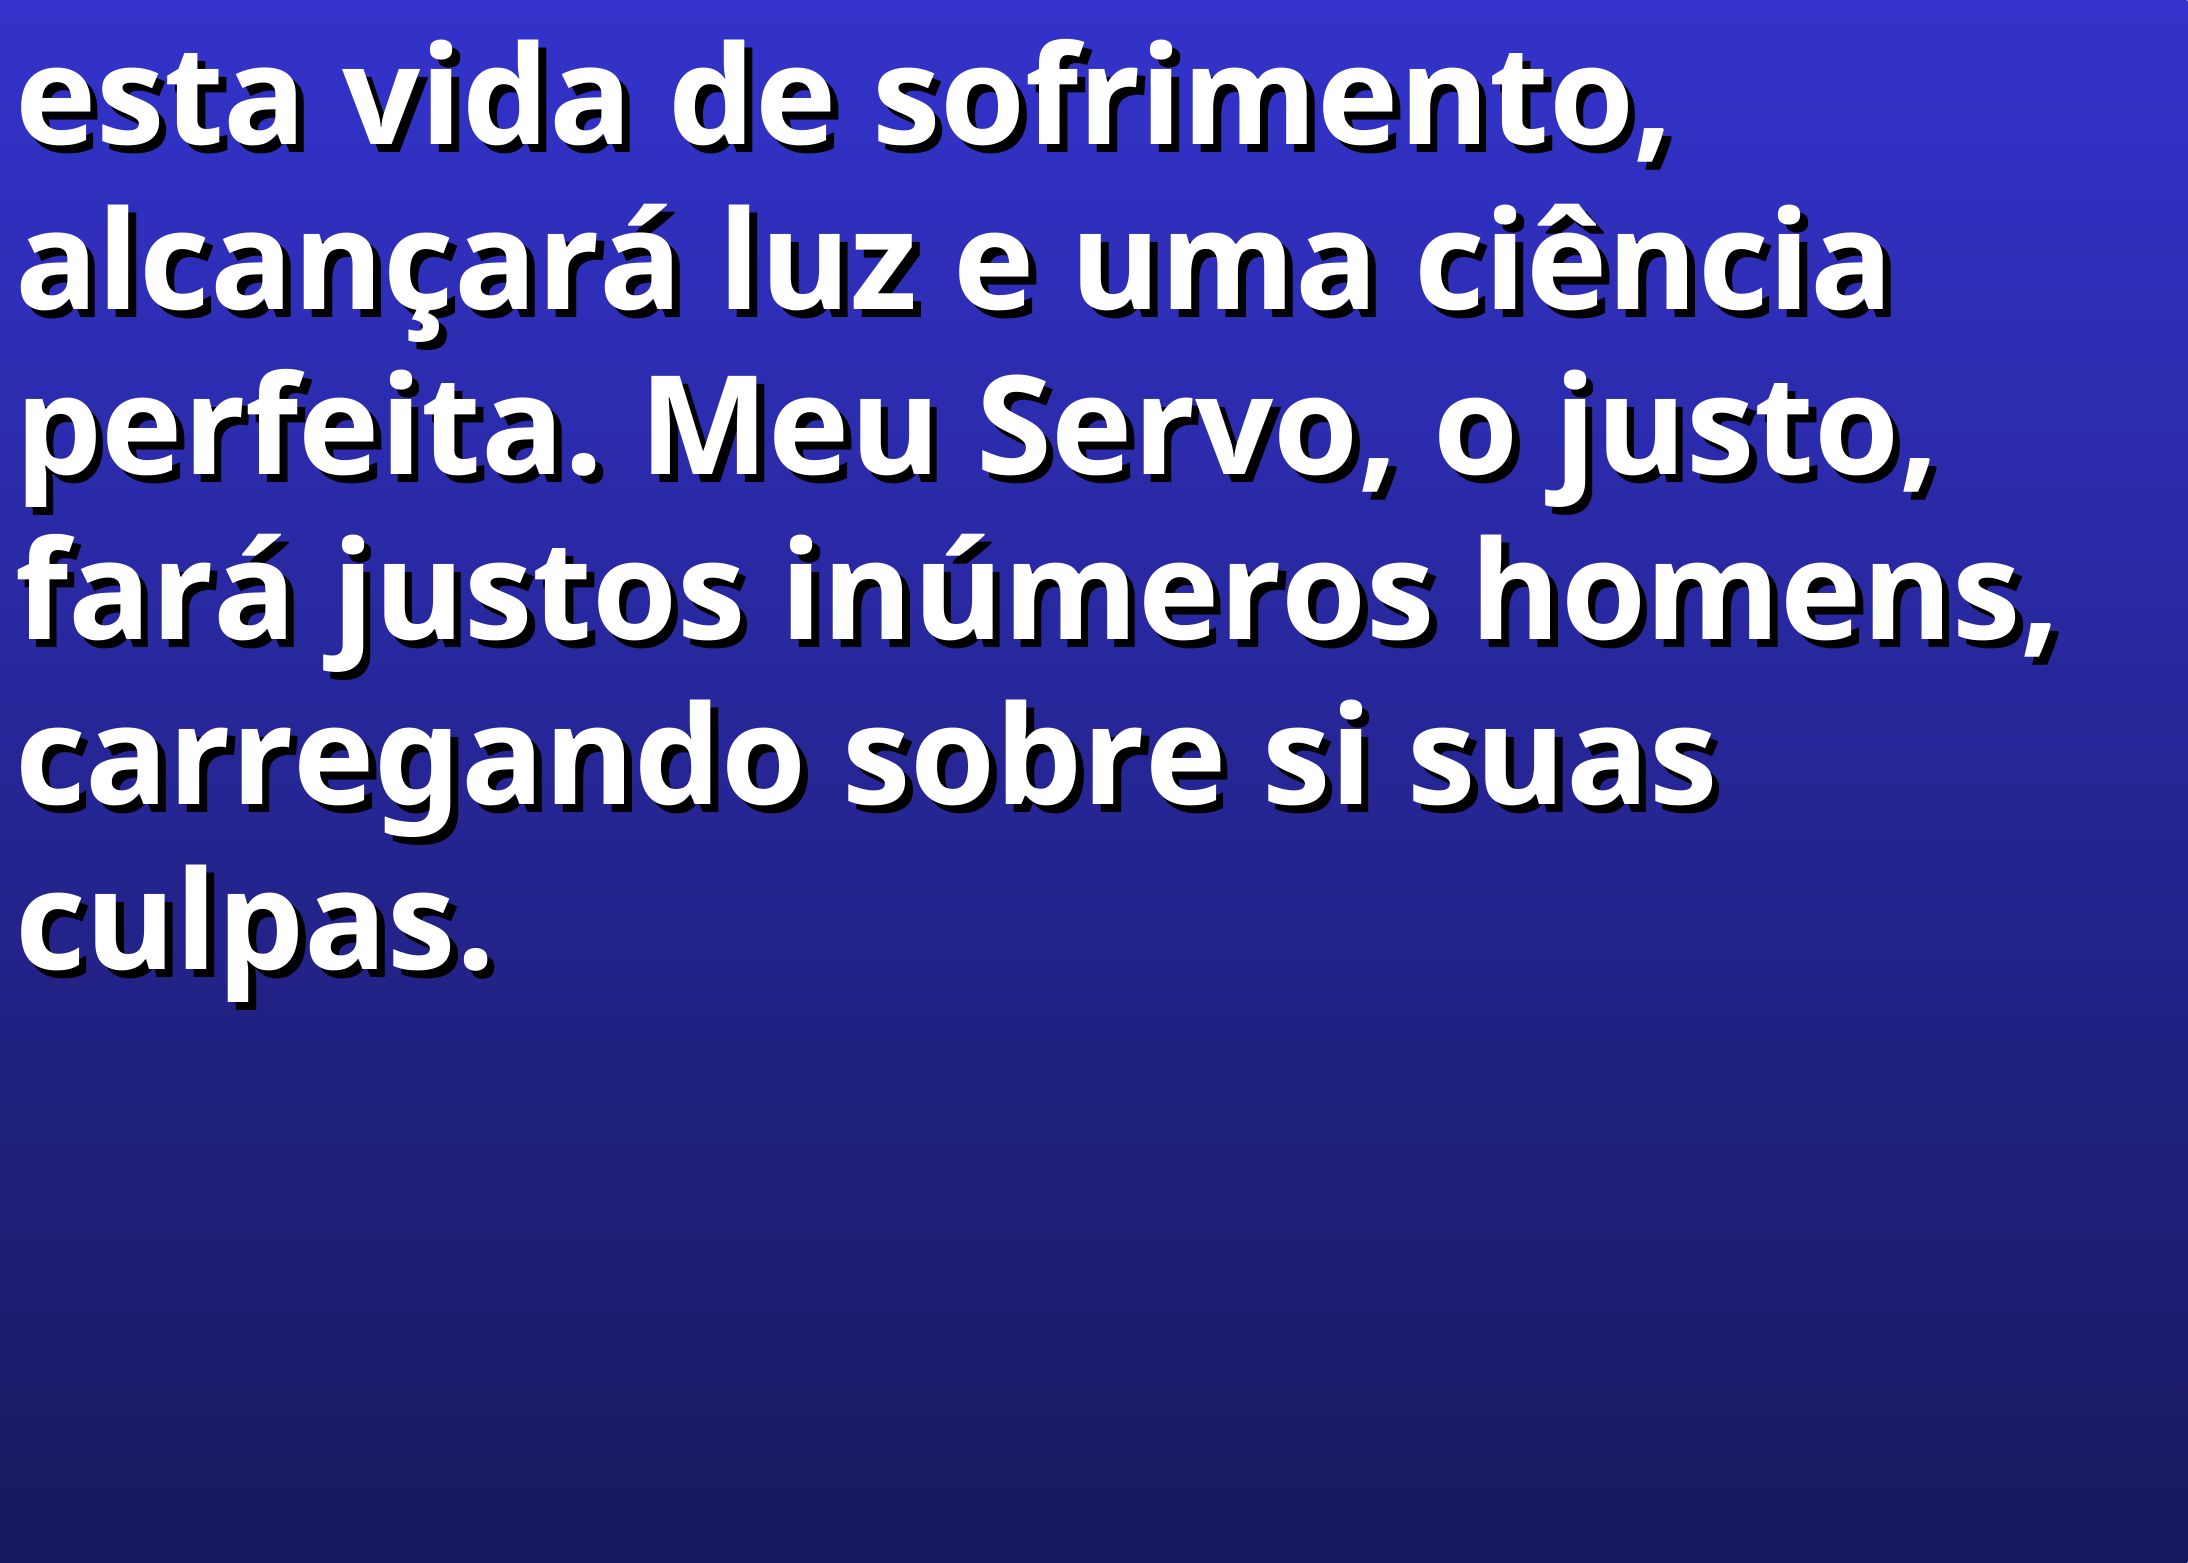

esta vida de sofrimento, alcançará luz e uma ciência perfeita. Meu Servo, o justo, fará justos inúmeros homens, carregando sobre si suas culpas.